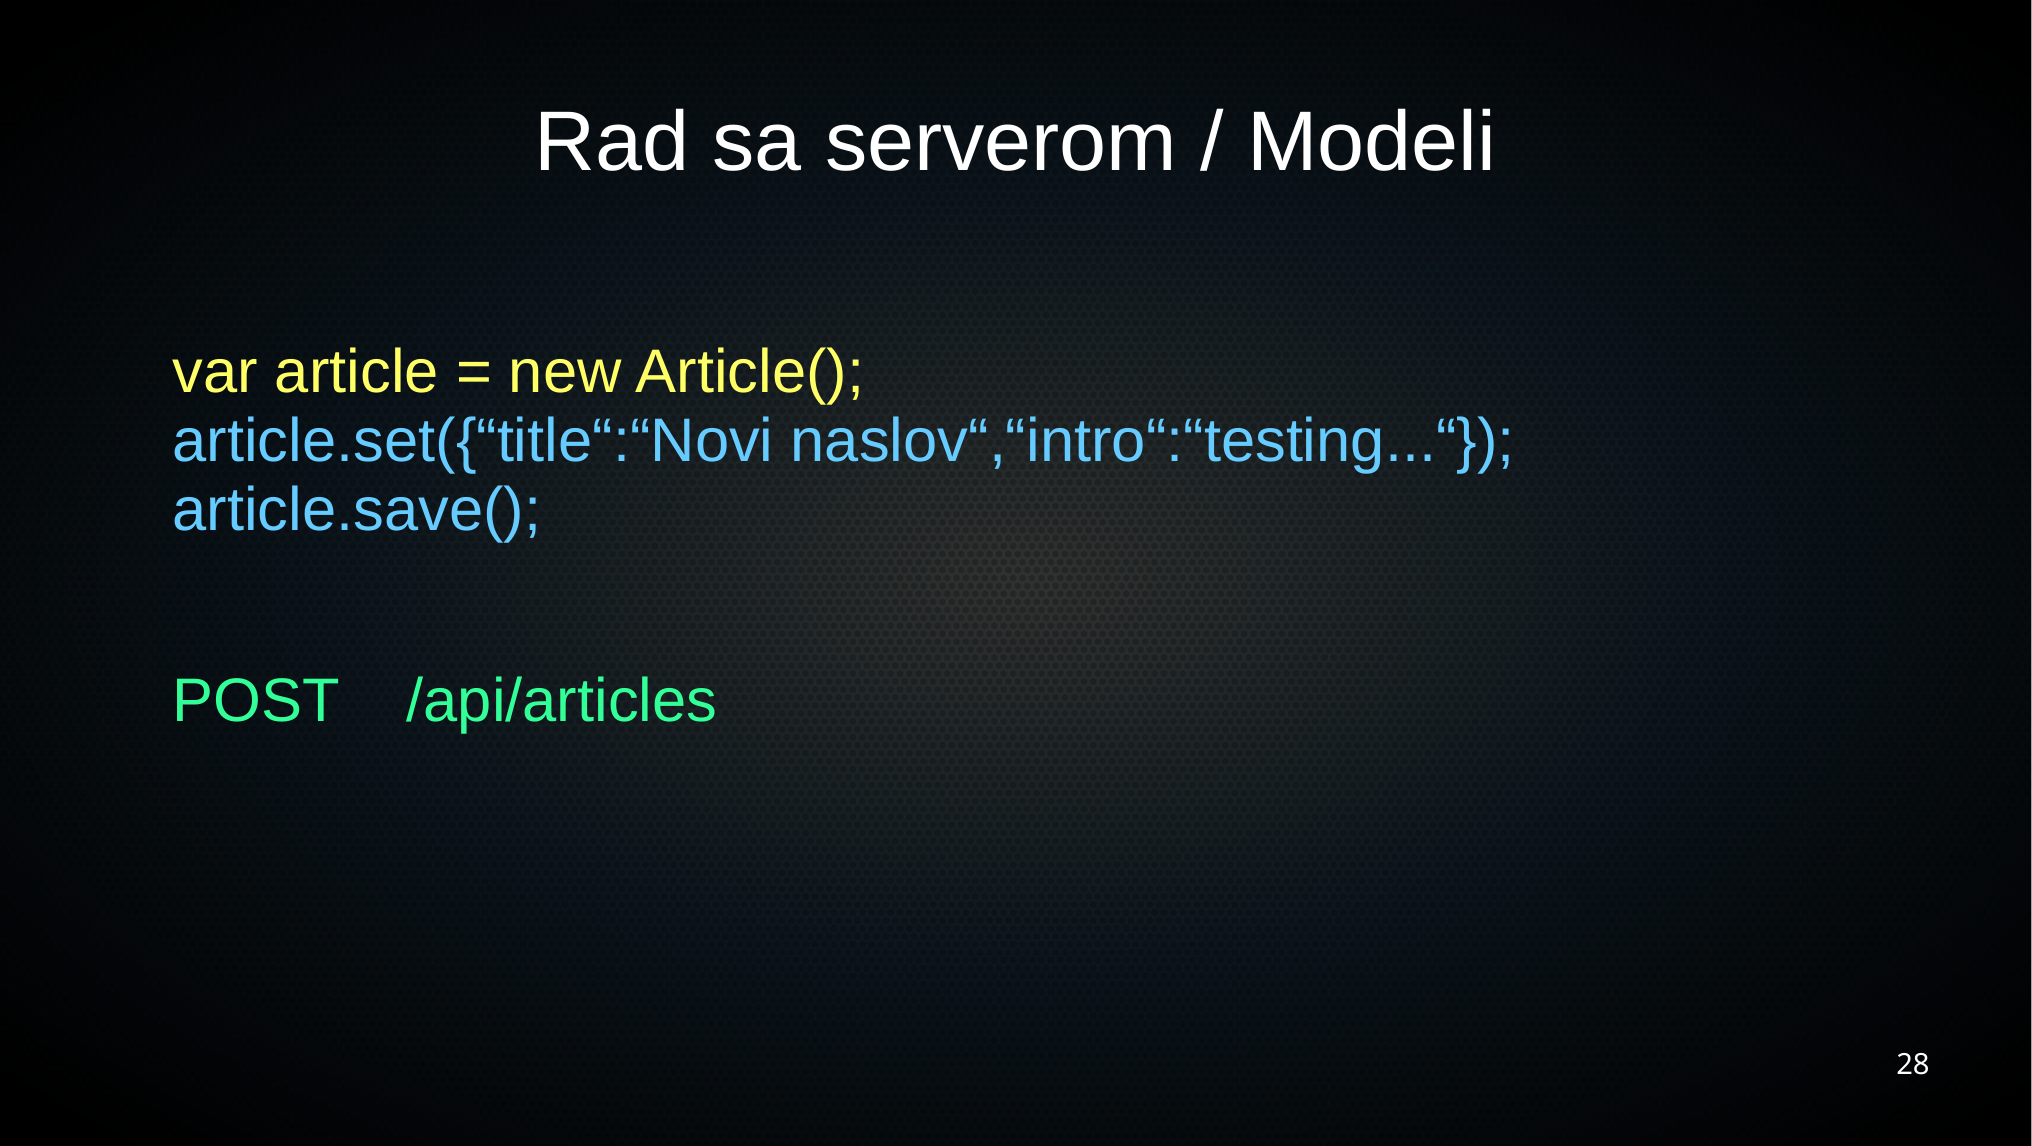

# Rad sa serverom / Modeli
var article = new Article();
article.set({“title“:“Novi naslov“,“intro“:“testing...“});
article.save();
POST /api/articles
28